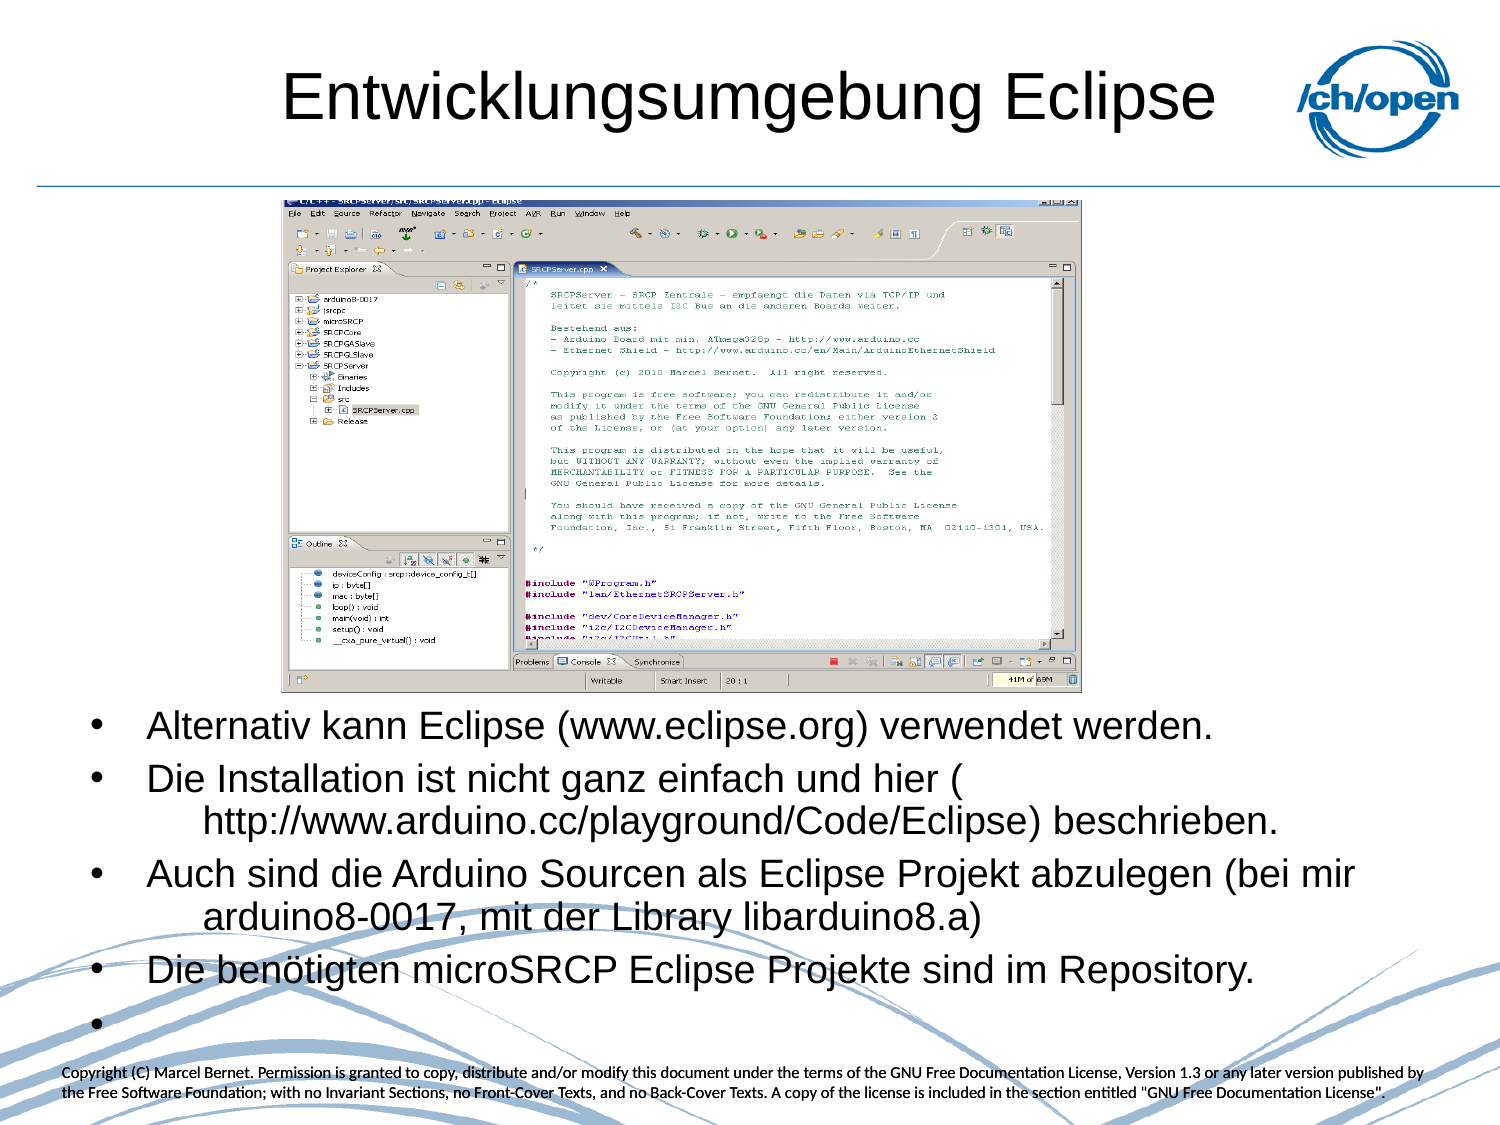

# Entwicklungsumgebung Eclipse
Alternativ kann Eclipse (www.eclipse.org) verwendet werden.
Die Installation ist nicht ganz einfach und hier (http://www.arduino.cc/playground/Code/Eclipse) beschrieben.
Auch sind die Arduino Sourcen als Eclipse Projekt abzulegen (bei mir arduino8-0017, mit der Library libarduino8.a)
Die benötigten microSRCP Eclipse Projekte sind im Repository.
Copyright (C) Marcel Bernet. Permission is granted to copy, distribute and/or modify this document under the terms of the GNU Free Documentation License, Version 1.3 or any later version published by the Free Software Foundation; with no Invariant Sections, no Front-Cover Texts, and no Back-Cover Texts. A copy of the license is included in the section entitled "GNU Free Documentation License".